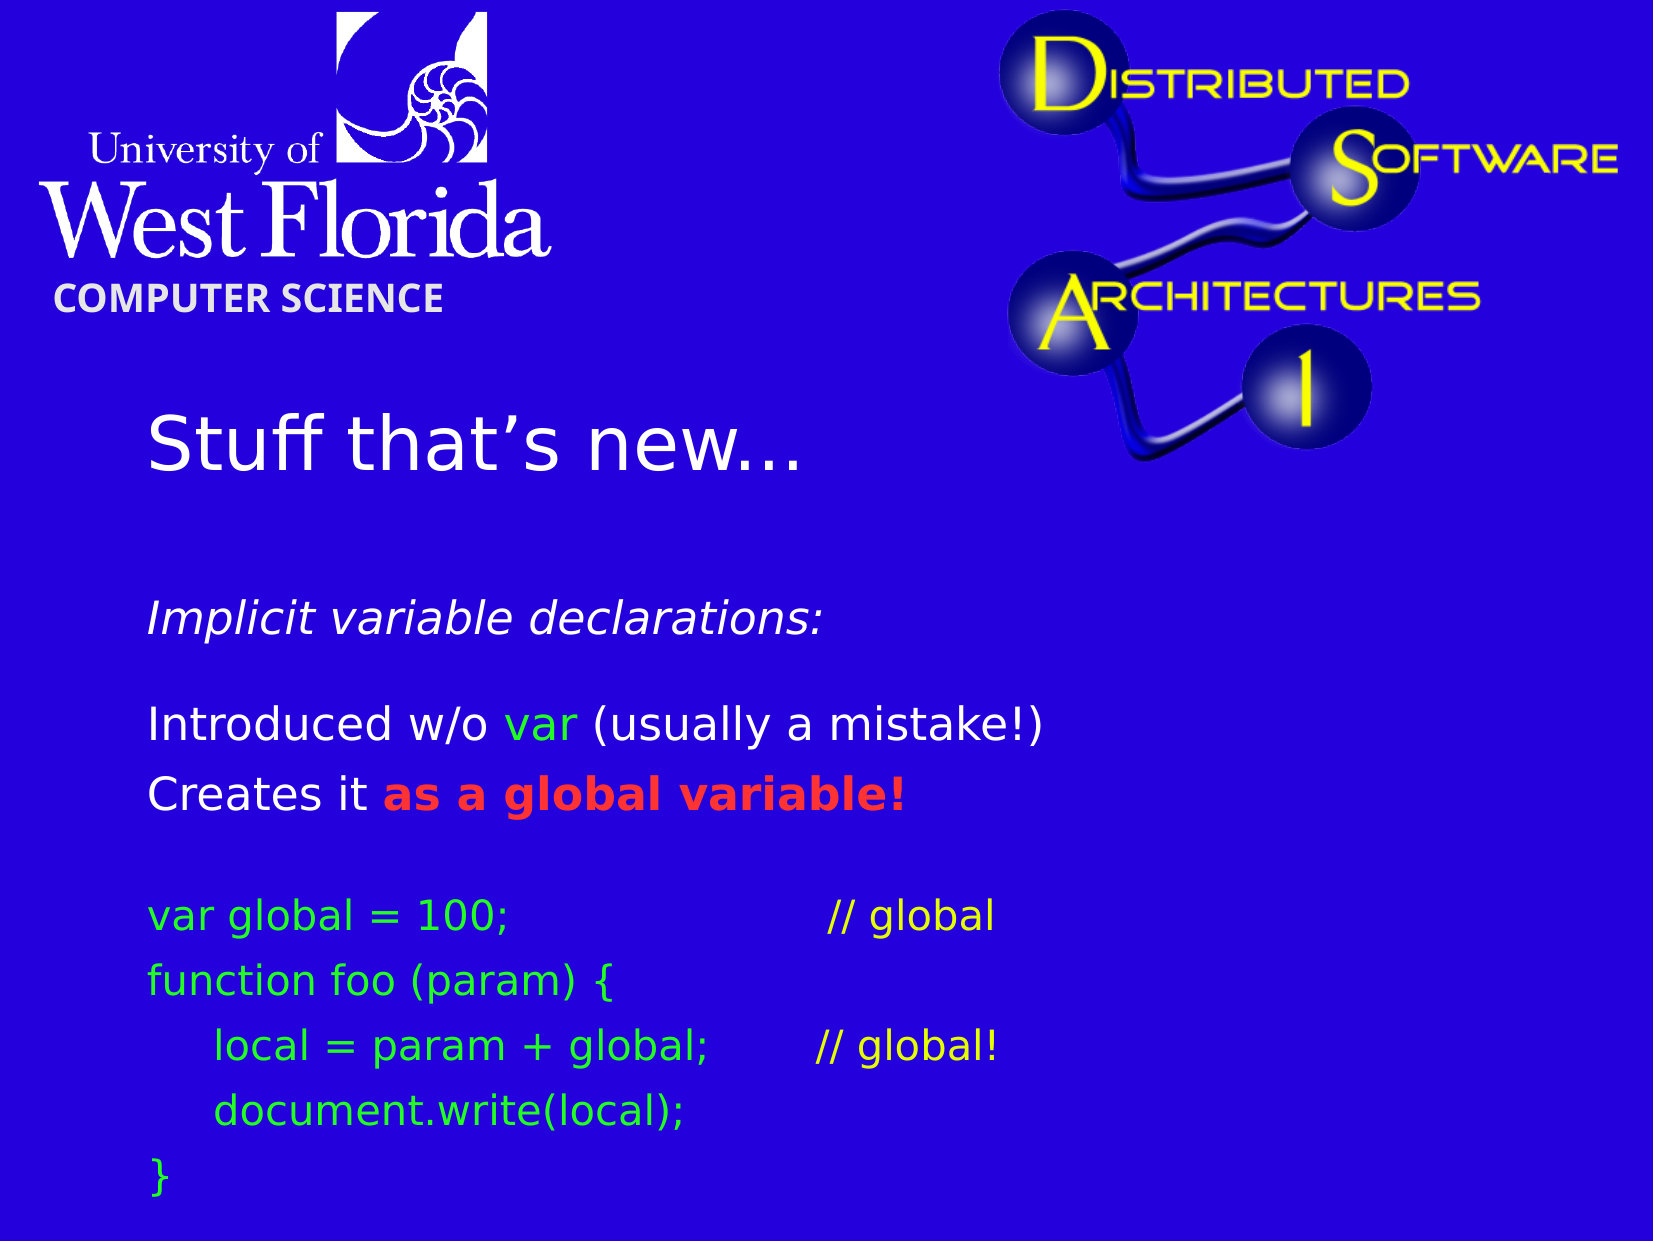

COMPUTER SCIENCE
Stuff that’s new...
Implicit variable declarations:
Introduced w/o var (usually a mistake!)
Creates it as a global variable!
var global = 100; // global
function foo (param) {
 local = param + global; // global!
 document.write(local);
}